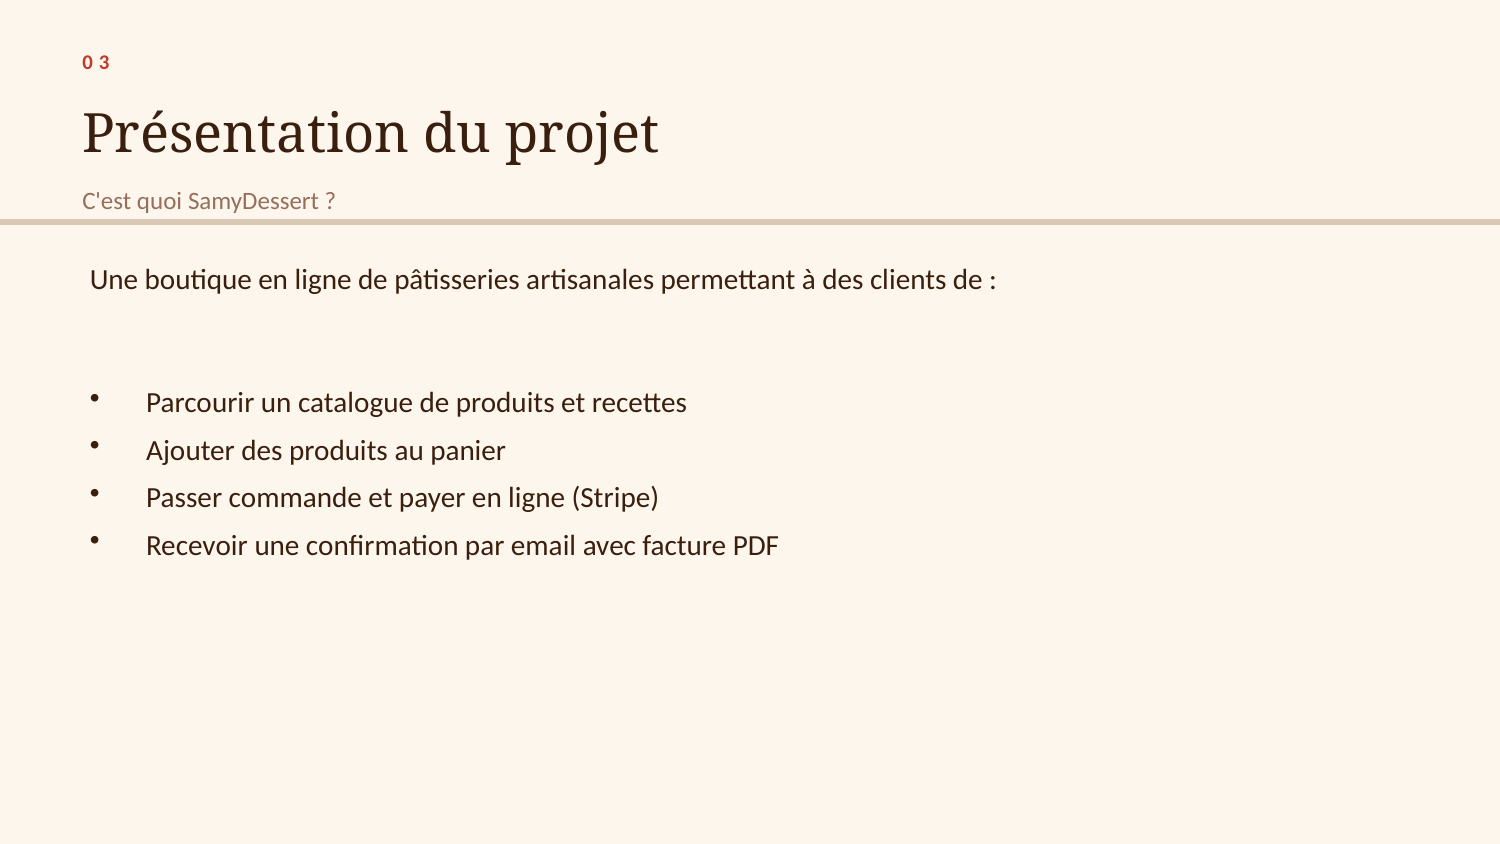

03
Présentation du projet
C'est quoi SamyDessert ?
Une boutique en ligne de pâtisseries artisanales permettant à des clients de :
Parcourir un catalogue de produits et recettes
Ajouter des produits au panier
Passer commande et payer en ligne (Stripe)
Recevoir une confirmation par email avec facture PDF